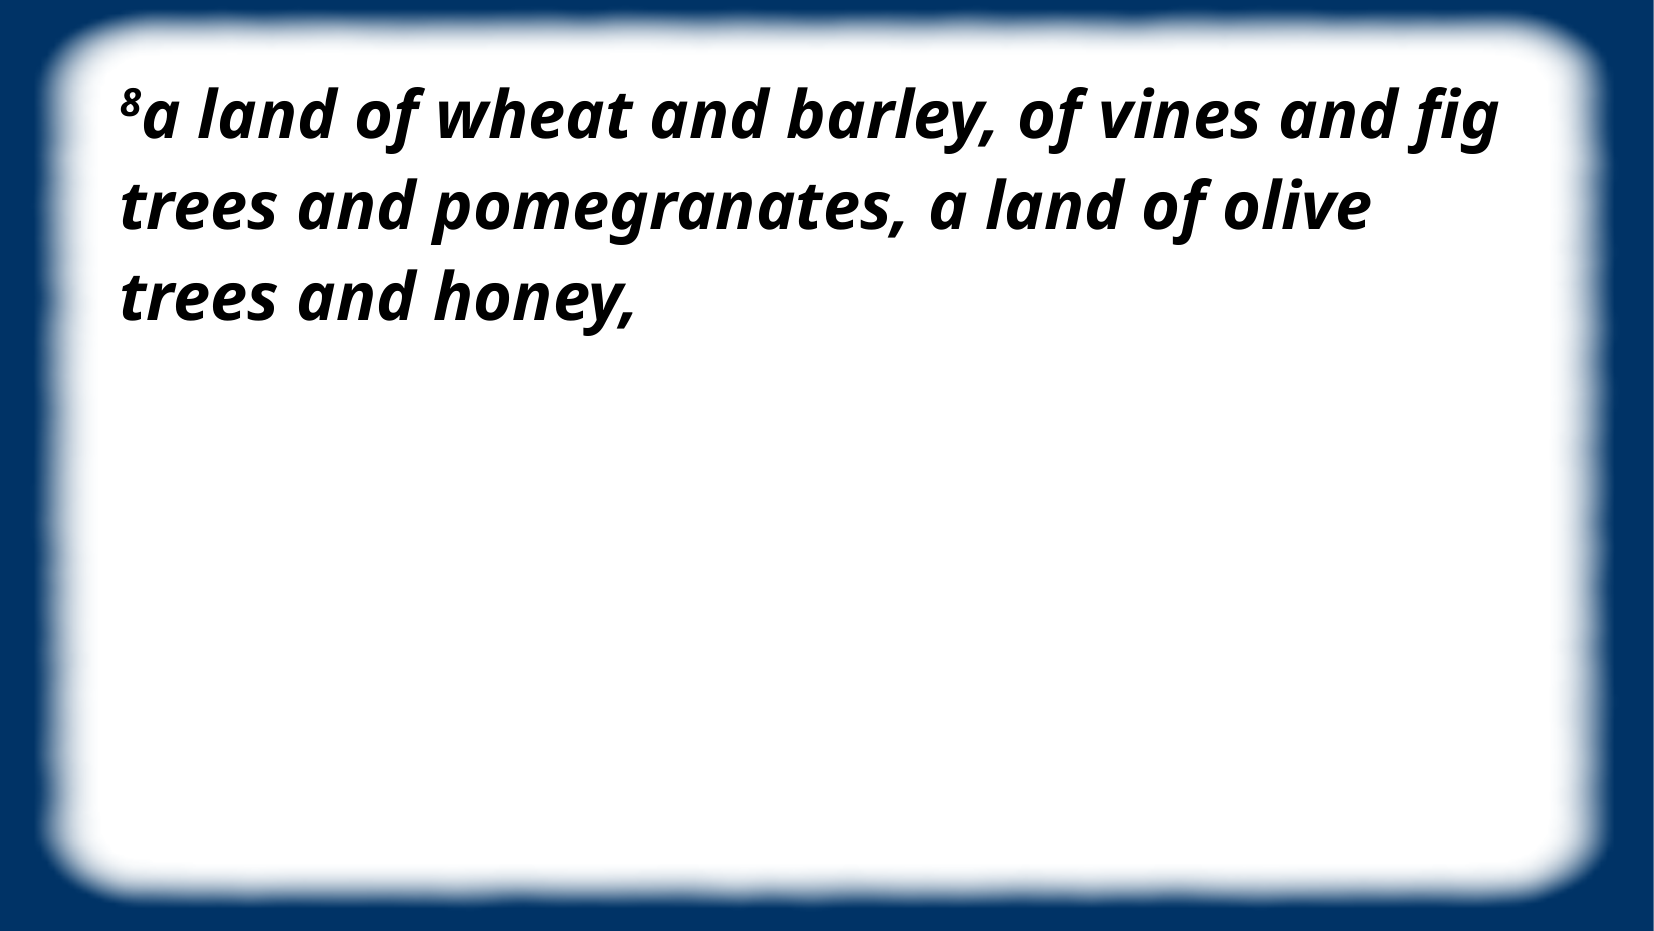

8a land of wheat and barley, of vines and fig trees and pomegranates, a land of olive trees and honey,